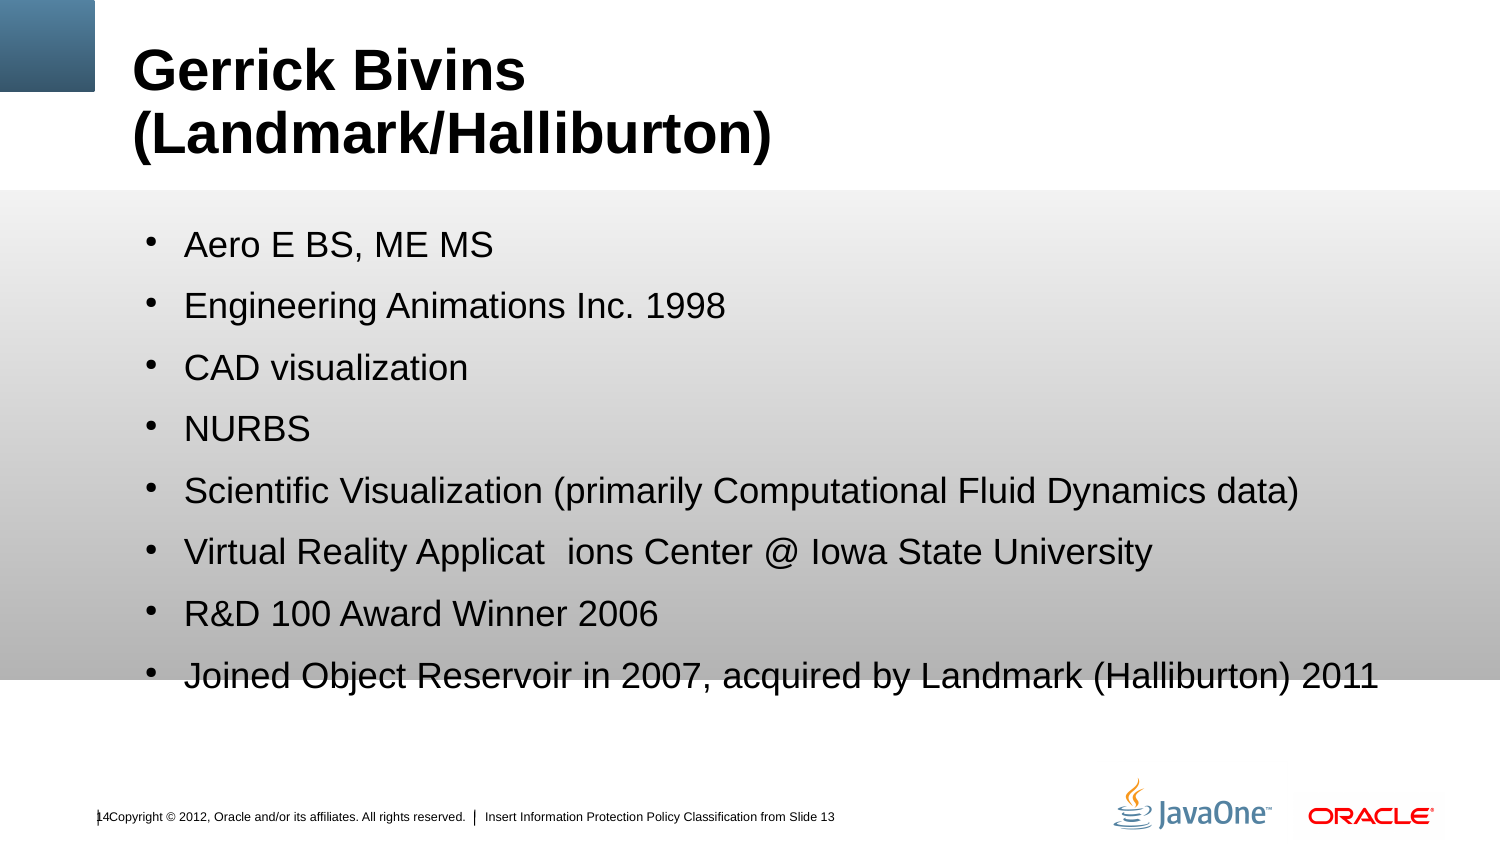

# Gerrick Bivins (Landmark/Halliburton)
Aero E BS, ME MS
Engineering Animations Inc. 1998
CAD visualization
NURBS
Scientific Visualization (primarily Computational Fluid Dynamics data)
Virtual Reality Applicat	ions Center @ Iowa State University
R&D 100 Award Winner 2006
Joined Object Reservoir in 2007, acquired by Landmark (Halliburton) 2011